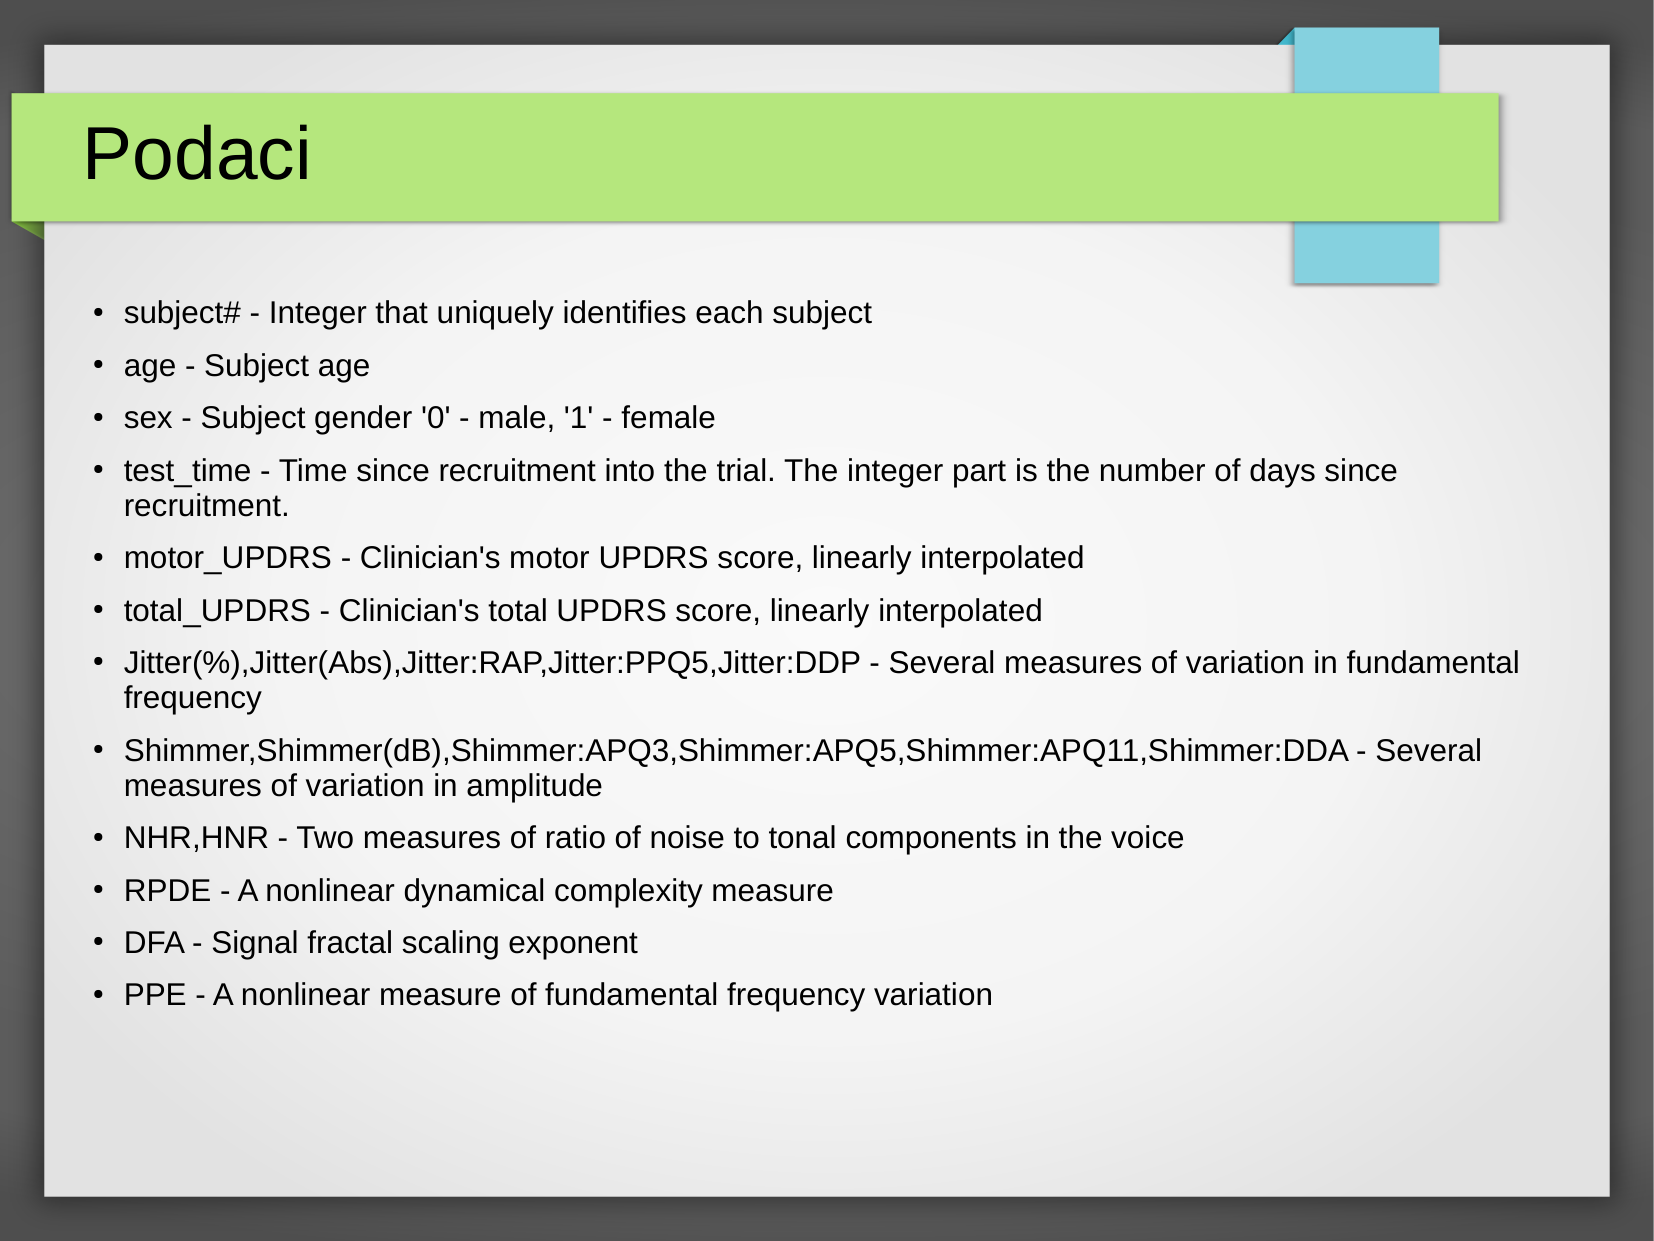

# Podaci
subject# - Integer that uniquely identifies each subject
age - Subject age
sex - Subject gender '0' - male, '1' - female
test_time - Time since recruitment into the trial. The integer part is the number of days since recruitment.
motor_UPDRS - Clinician's motor UPDRS score, linearly interpolated
total_UPDRS - Clinician's total UPDRS score, linearly interpolated
Jitter(%),Jitter(Abs),Jitter:RAP,Jitter:PPQ5,Jitter:DDP - Several measures of variation in fundamental frequency
Shimmer,Shimmer(dB),Shimmer:APQ3,Shimmer:APQ5,Shimmer:APQ11,Shimmer:DDA - Several measures of variation in amplitude
NHR,HNR - Two measures of ratio of noise to tonal components in the voice
RPDE - A nonlinear dynamical complexity measure
DFA - Signal fractal scaling exponent
PPE - A nonlinear measure of fundamental frequency variation